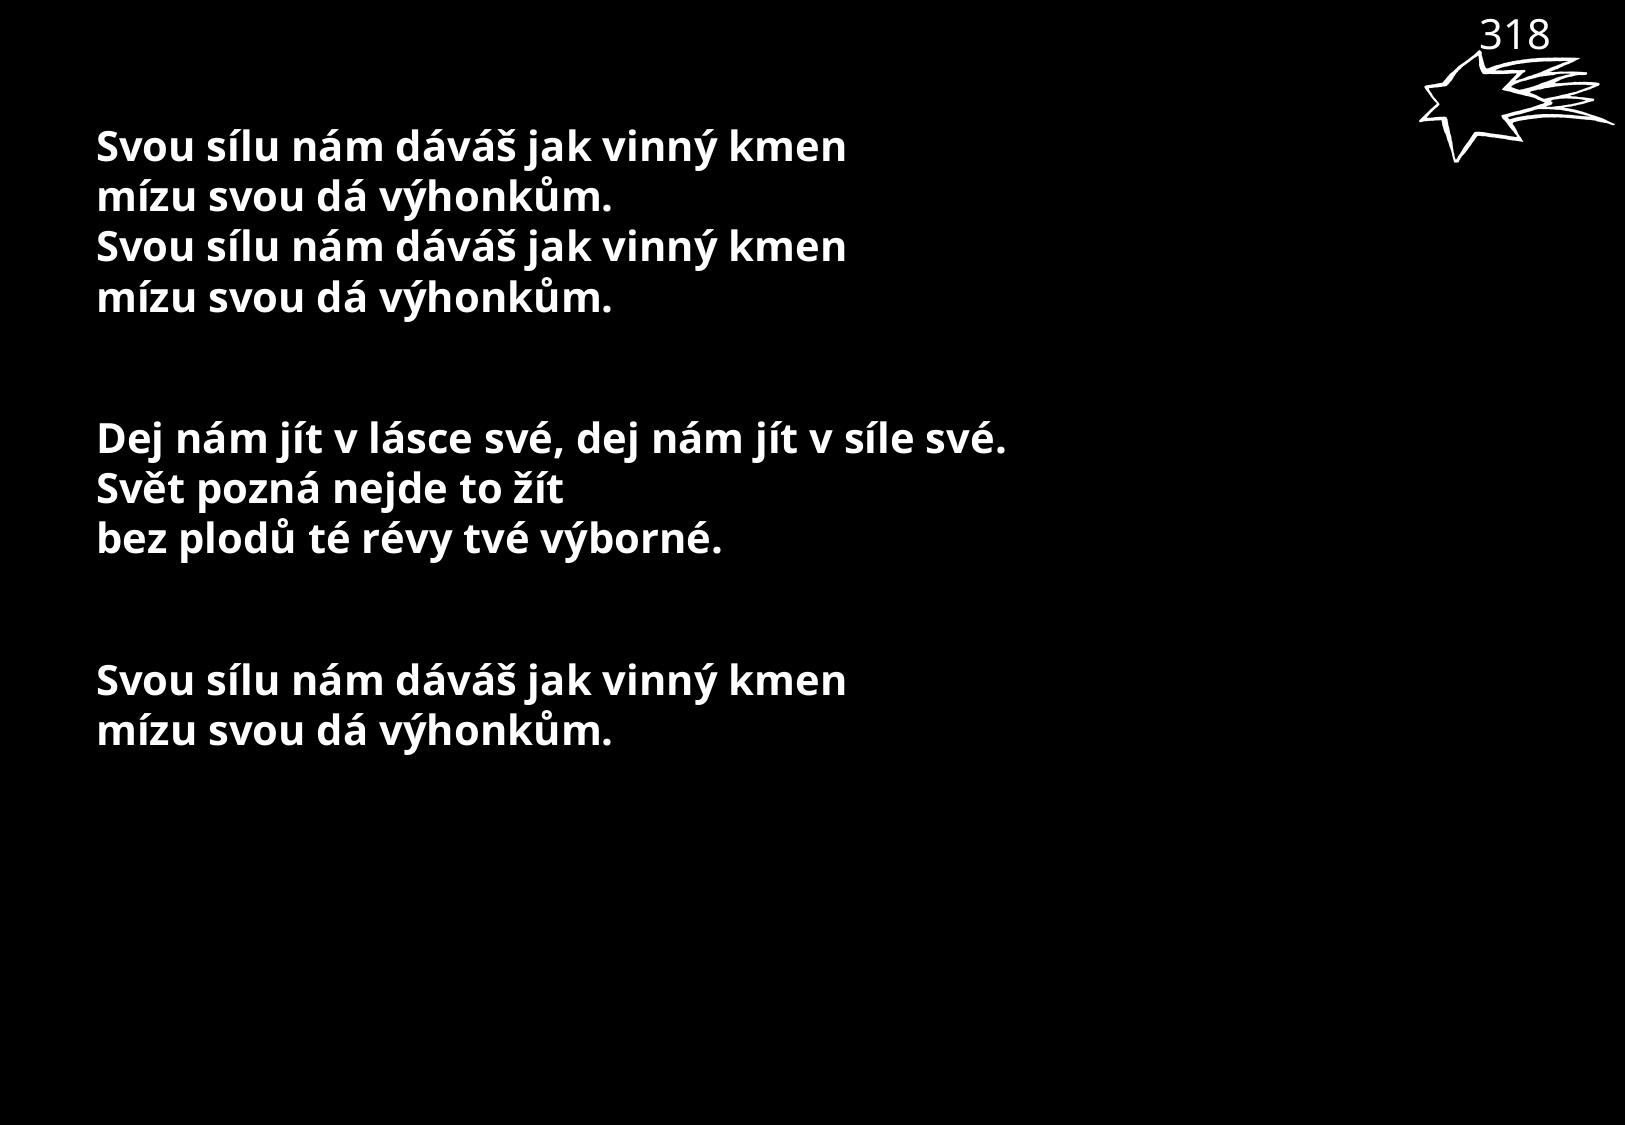

318
# Svou sílu nám dáváš jak vinný kmen mízu svou dá výhonkům. Svou sílu nám dáváš jak vinný kmen mízu svou dá výhonkům.
Dej nám jít v lásce své, dej nám jít v síle své.
Svět pozná nejde to žít
bez plodů té révy tvé výborné.
Svou sílu nám dáváš jak vinný kmen
mízu svou dá výhonkům.